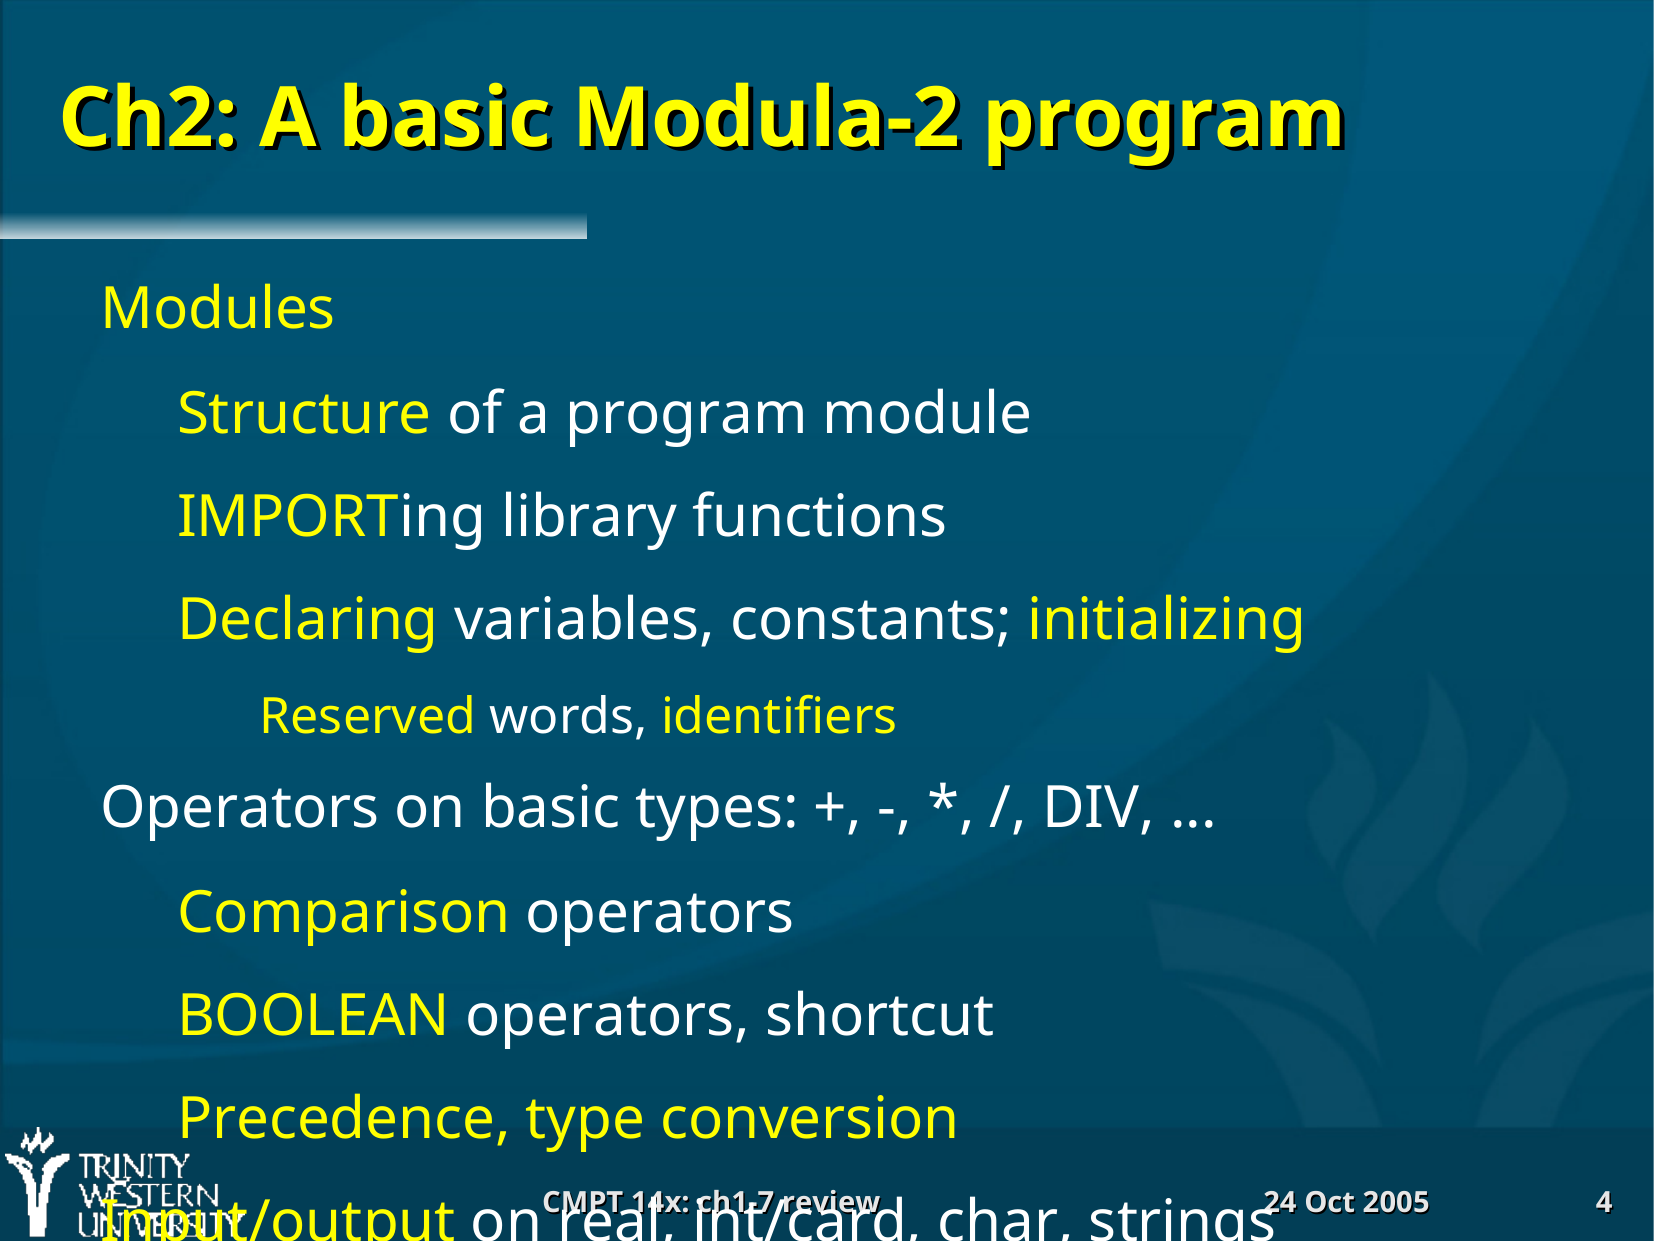

# Ch2: A basic Modula-2 program
Modules
Structure of a program module
IMPORTing library functions
Declaring variables, constants; initializing
Reserved words, identifiers
Operators on basic types: +, -, *, /, DIV, ...
Comparison operators
BOOLEAN operators, shortcut
Precedence, type conversion
Input/output on real, int/card, char, strings
CMPT 14x: ch1-7 review
24 Oct 2005
4